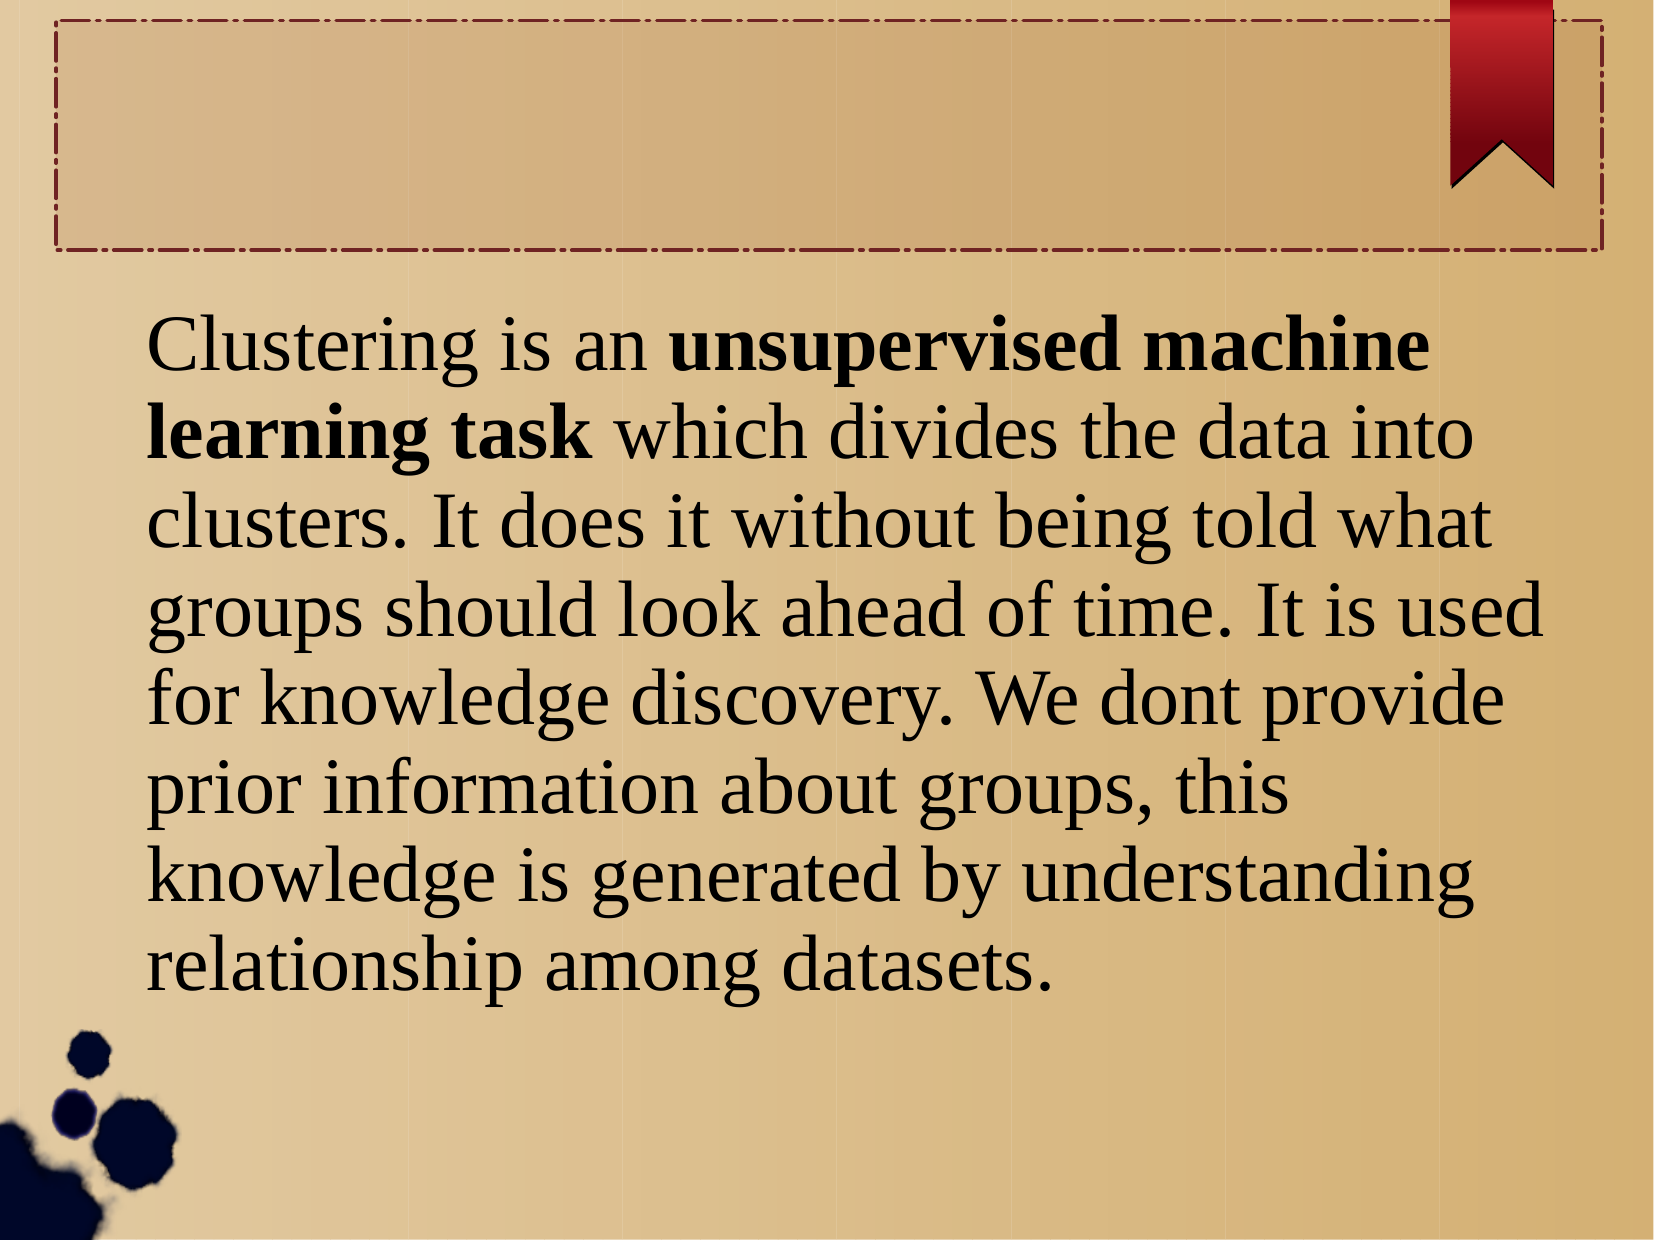

#
Clustering is an unsupervised machine learning task which divides the data into clusters. It does it without being told what groups should look ahead of time. It is used for knowledge discovery. We dont provide prior information about groups, this knowledge is generated by understanding relationship among datasets.